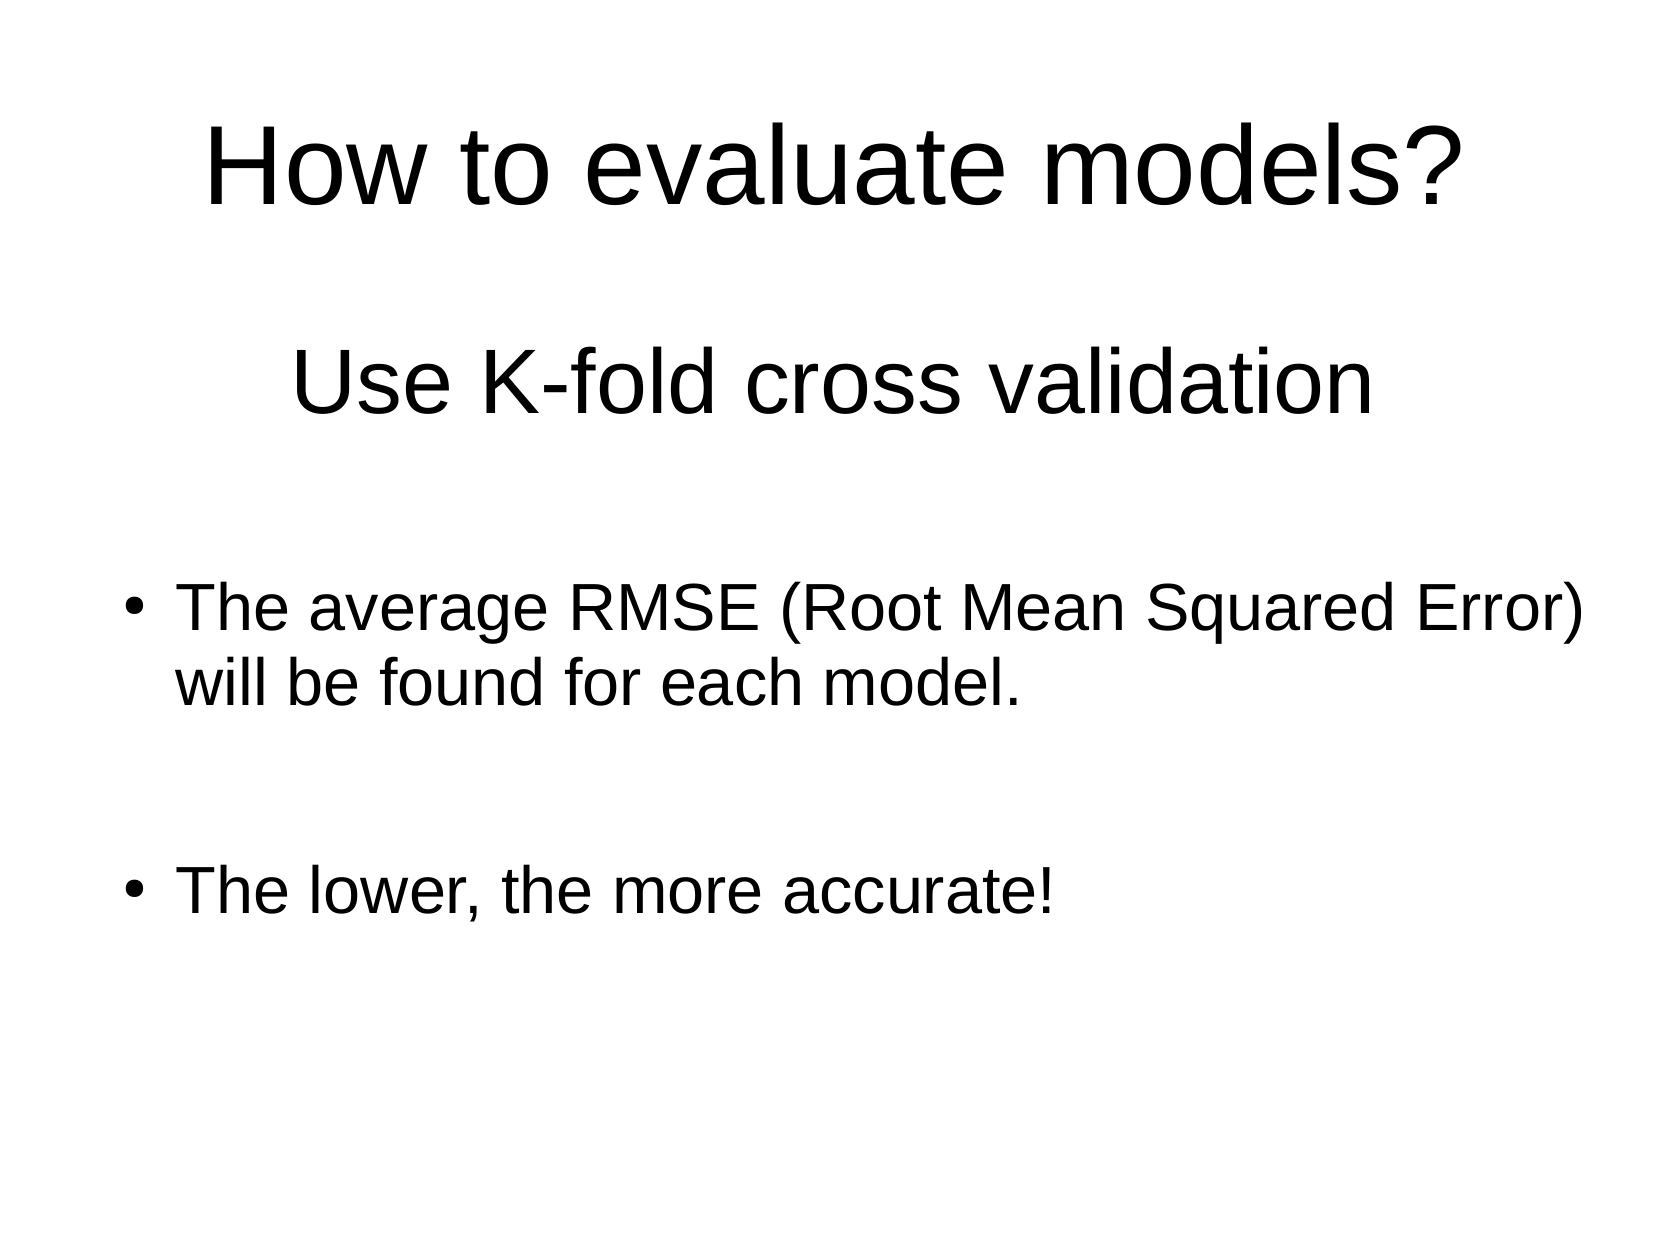

# How to evaluate models? Use K-fold cross validation
The average RMSE (Root Mean Squared Error) will be found for each model.
The lower, the more accurate!